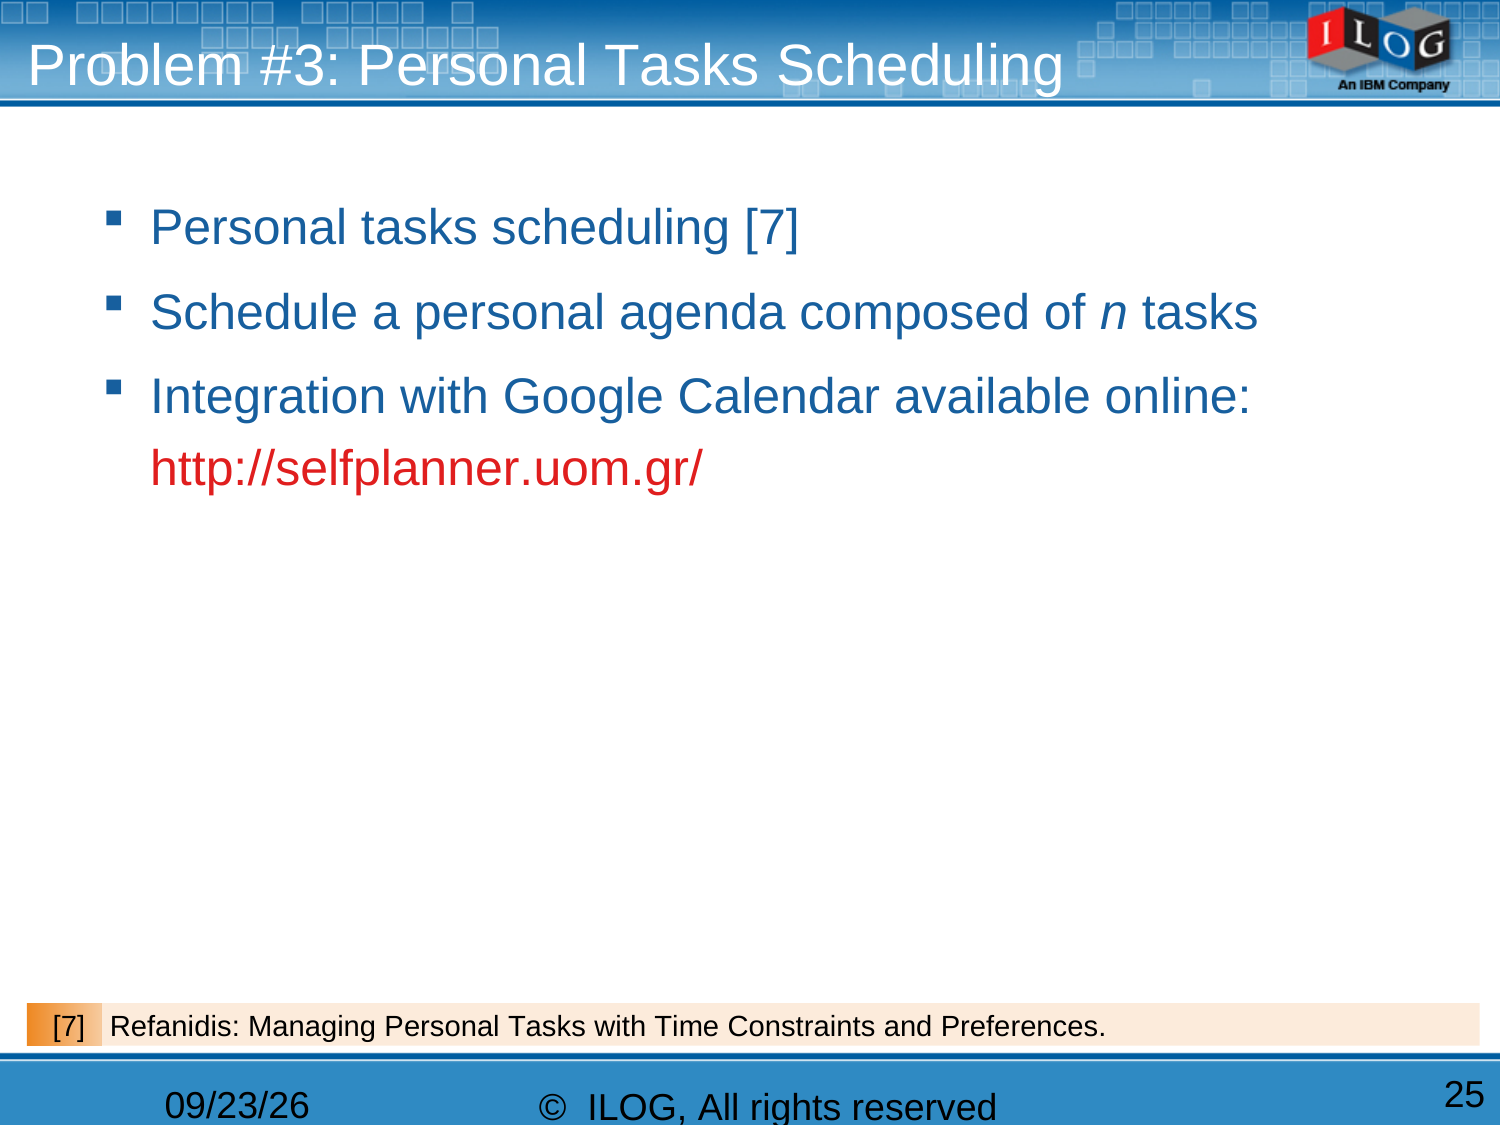

# Problem #3: Personal Tasks Scheduling
Personal tasks scheduling [7]
Schedule a personal agenda composed of n tasks
Integration with Google Calendar available online: http://selfplanner.uom.gr/
[7] Refanidis: Managing Personal Tasks with Time Constraints and Preferences.
25
© ILOG, All rights reserved